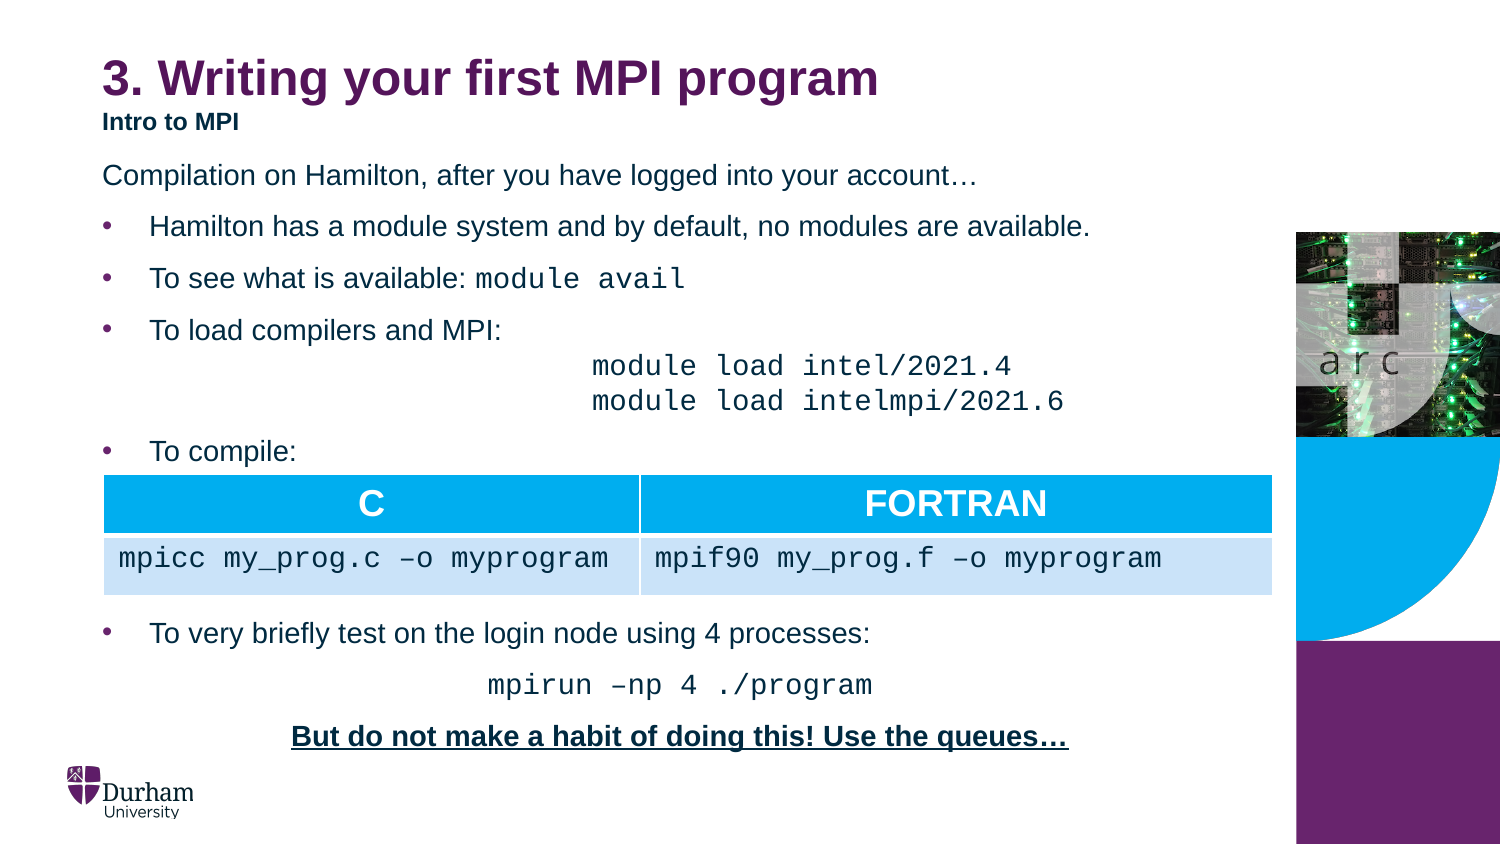

# 3. Writing your first MPI program Intro to MPI
Compilation on Hamilton, after you have logged into your account…
Hamilton has a module system and by default, no modules are available.
To see what is available: module avail
To load compilers and MPI:
						module load intel/2021.4
						module load intelmpi/2021.6
To compile:
To very briefly test on the login node using 4 processes:
mpirun –np 4 ./program
But do not make a habit of doing this! Use the queues…
| C | FORTRAN |
| --- | --- |
| mpicc my\_prog.c –o myprogram | mpif90 my\_prog.f –o myprogram |